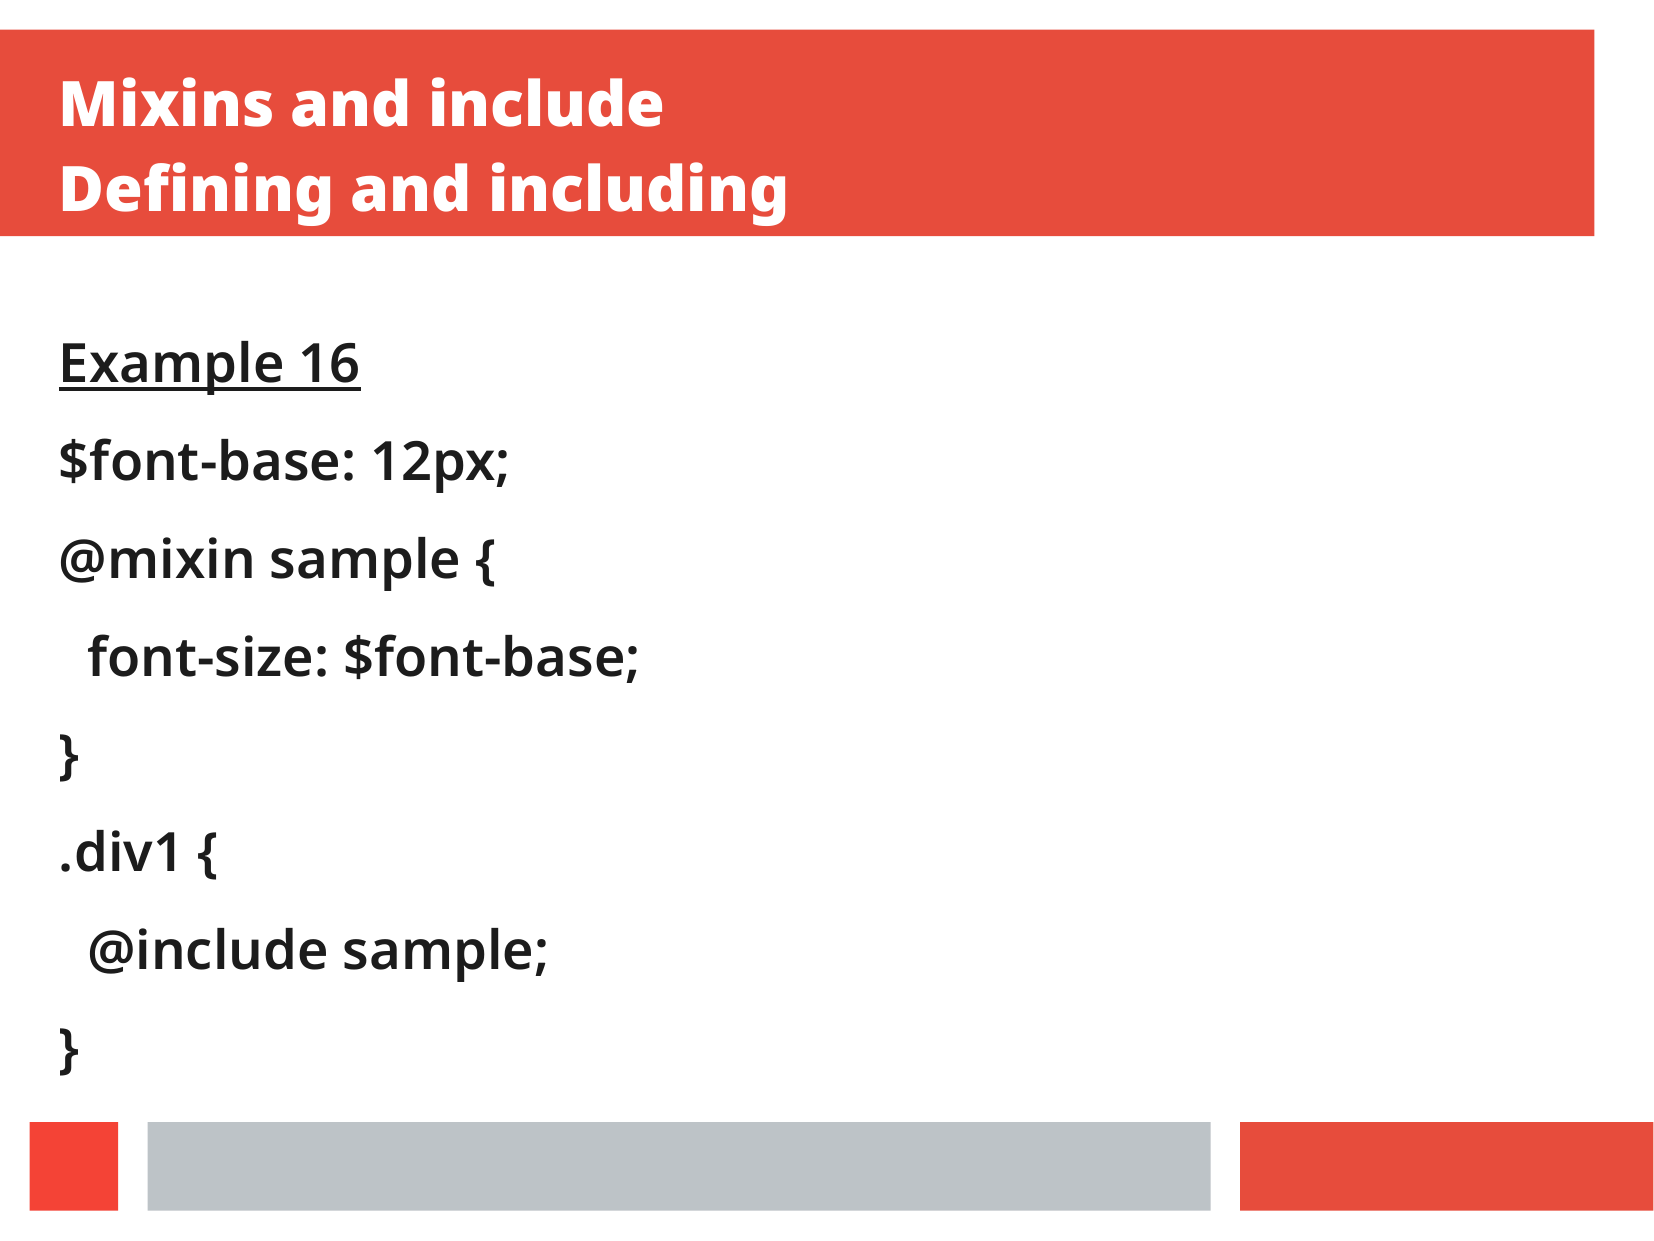

# Mixins and include Defining and including
Example 16
$font-base: 12px;
@mixin sample {
 font-size: $font-base;
}
.div1 {
 @include sample;
}